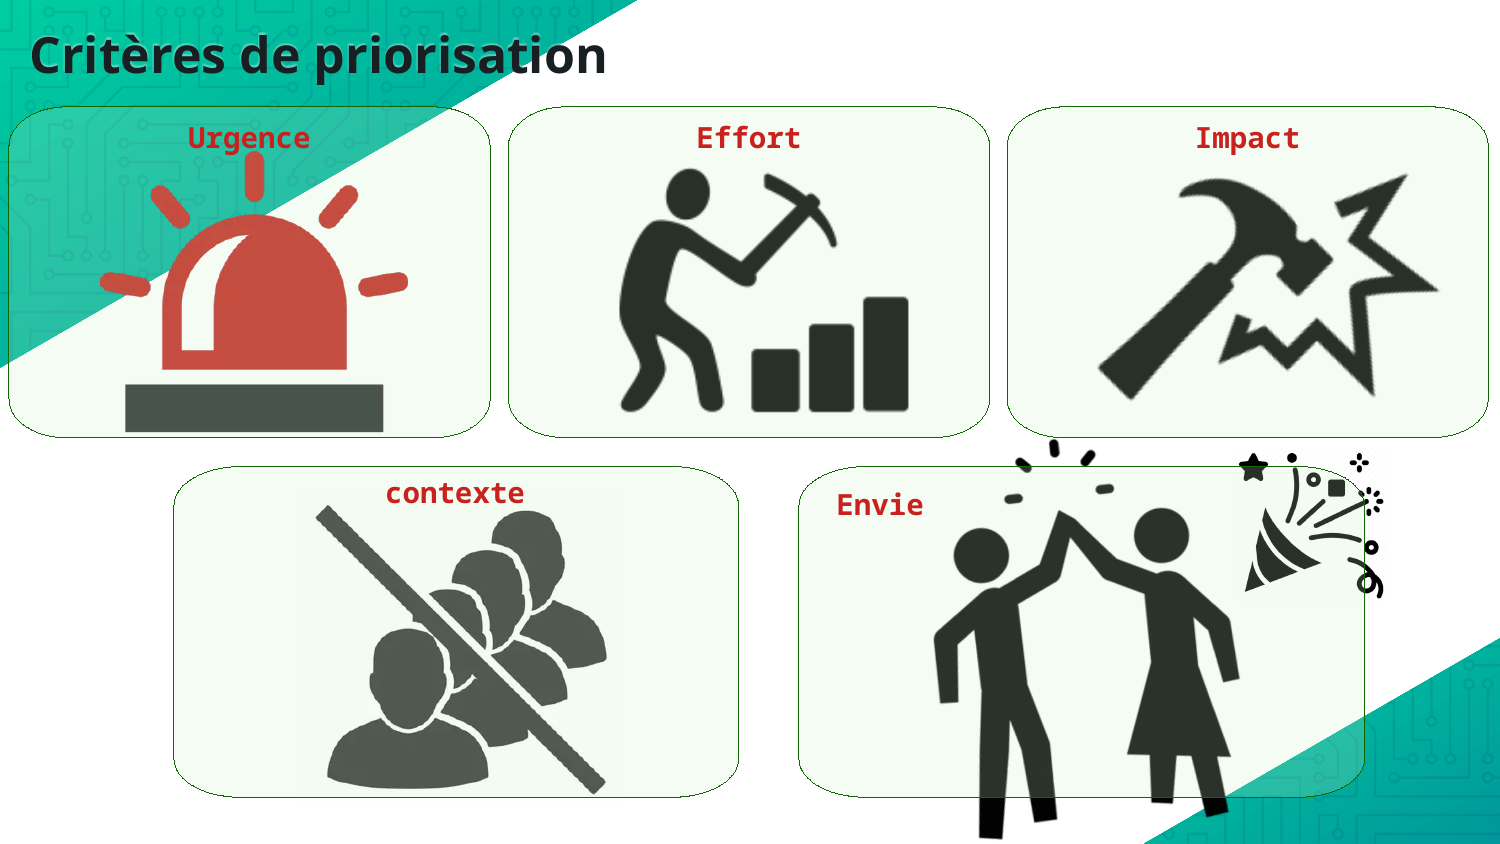

# Critères de priorisation
Impact
Urgence
Effort
Envie
contexte